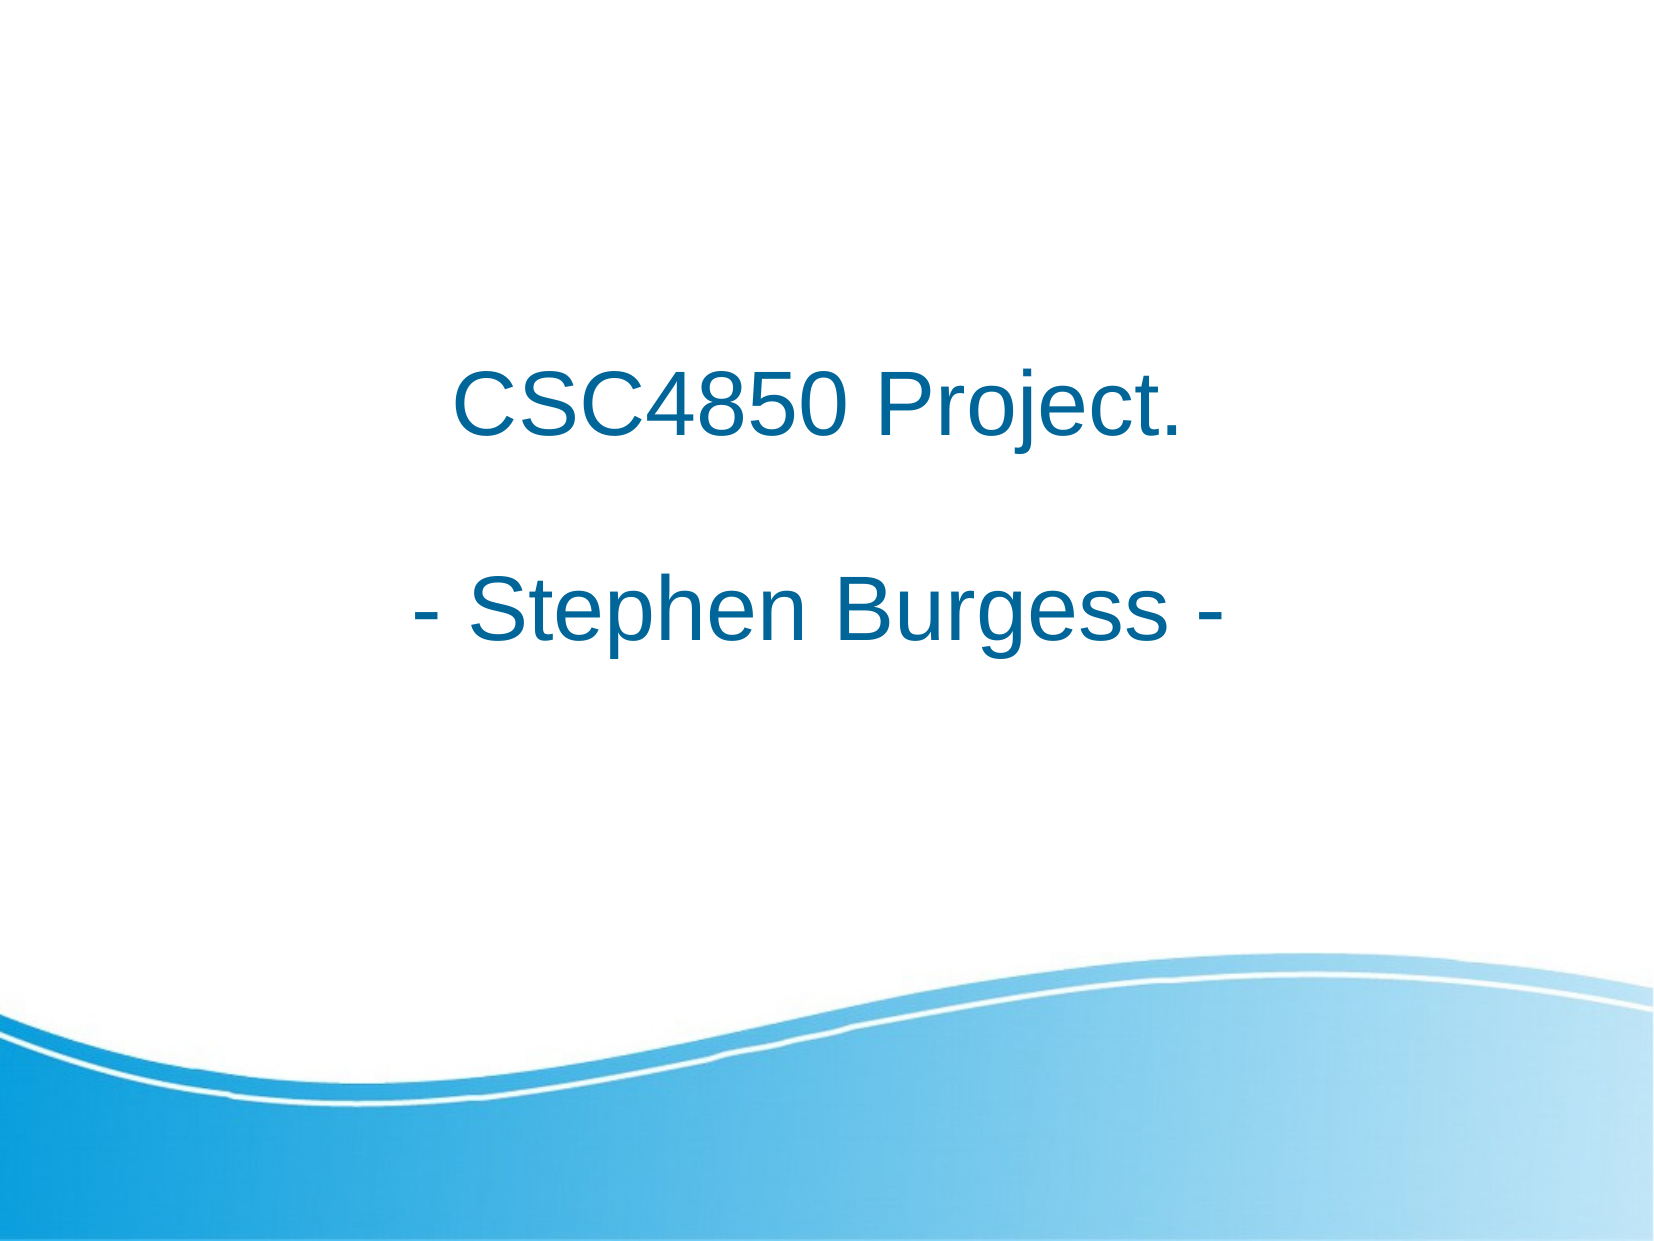

# CSC4850 Project. - Stephen Burgess -